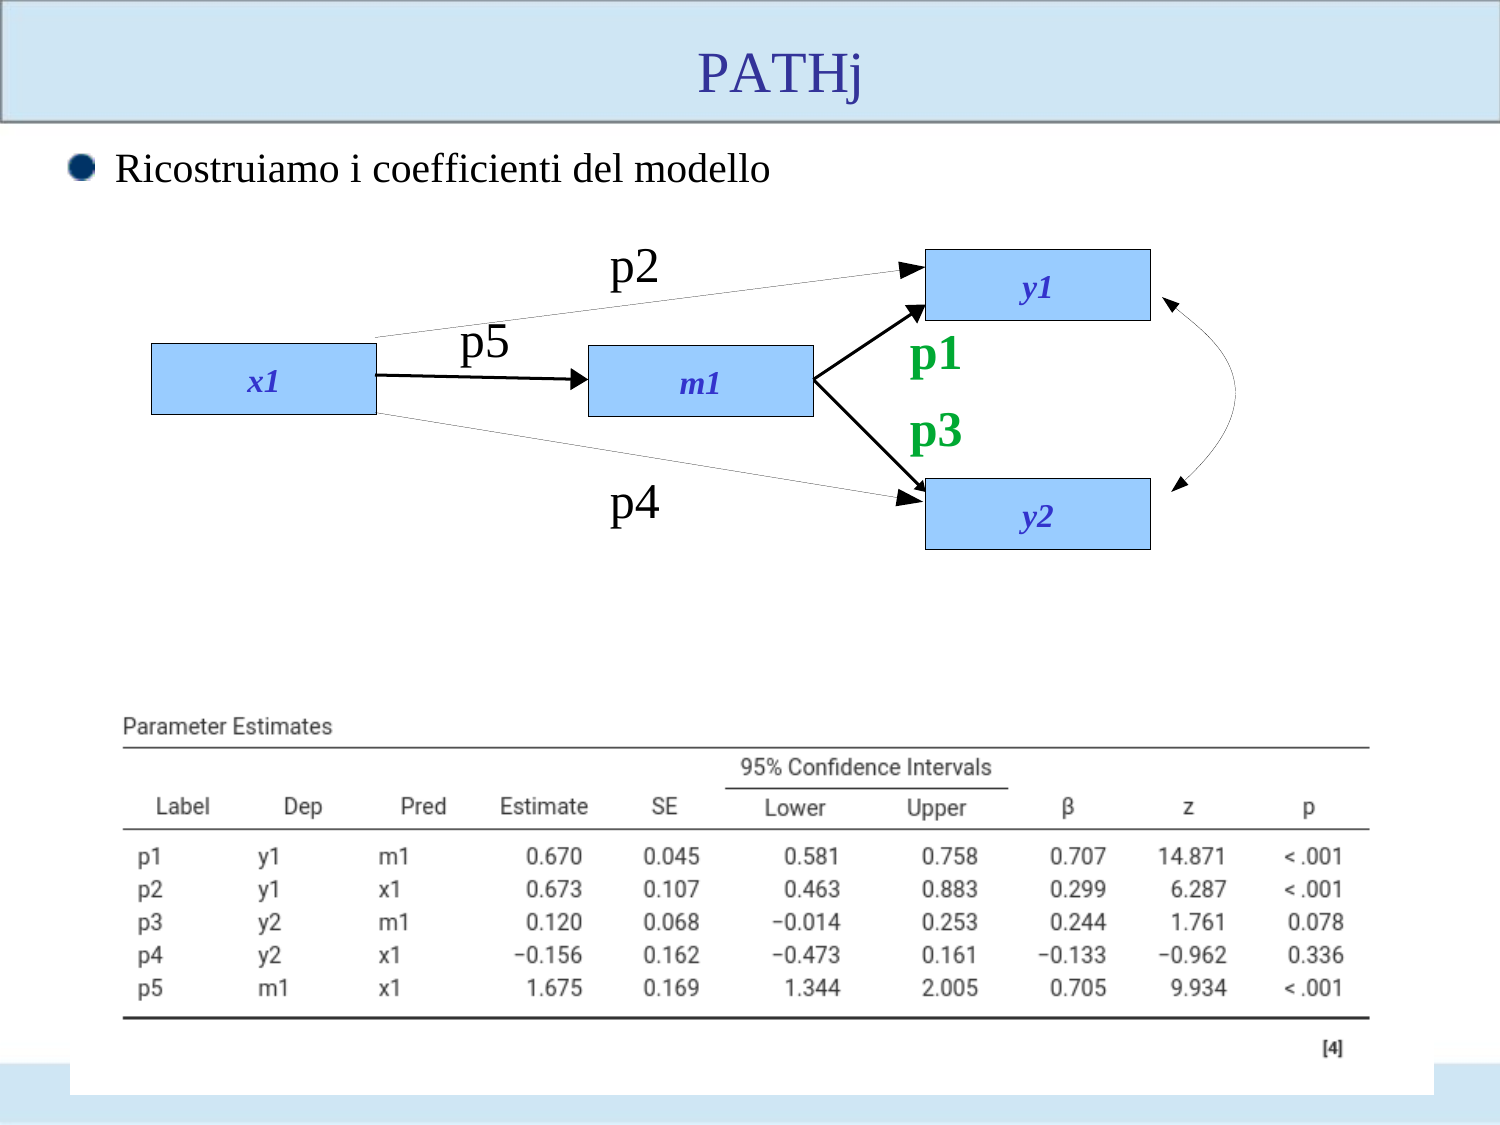

# PATHj
 Ricostruiamo i coefficienti del modello
p2
y1
p5
p1
x1
m1
p3
p4
y2